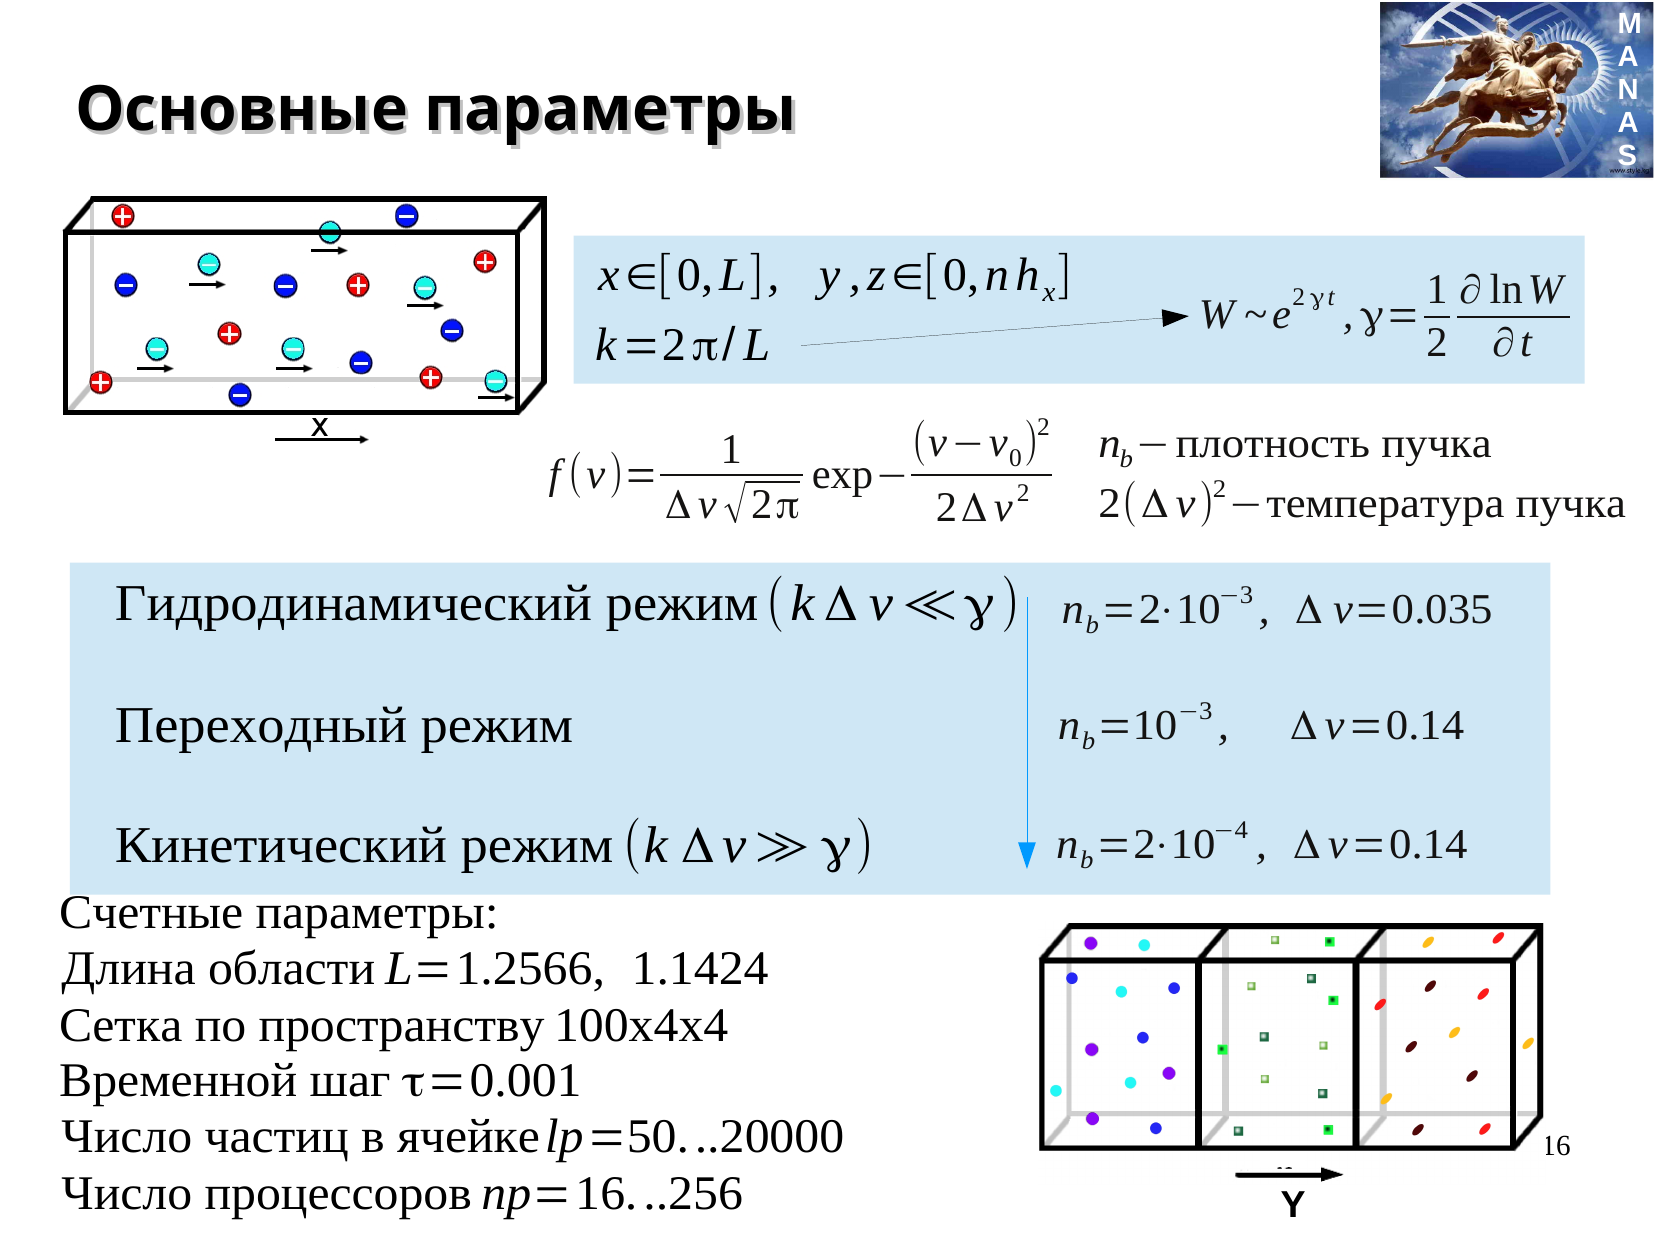

М
A
N
A
S
Основные параметры
16
Y